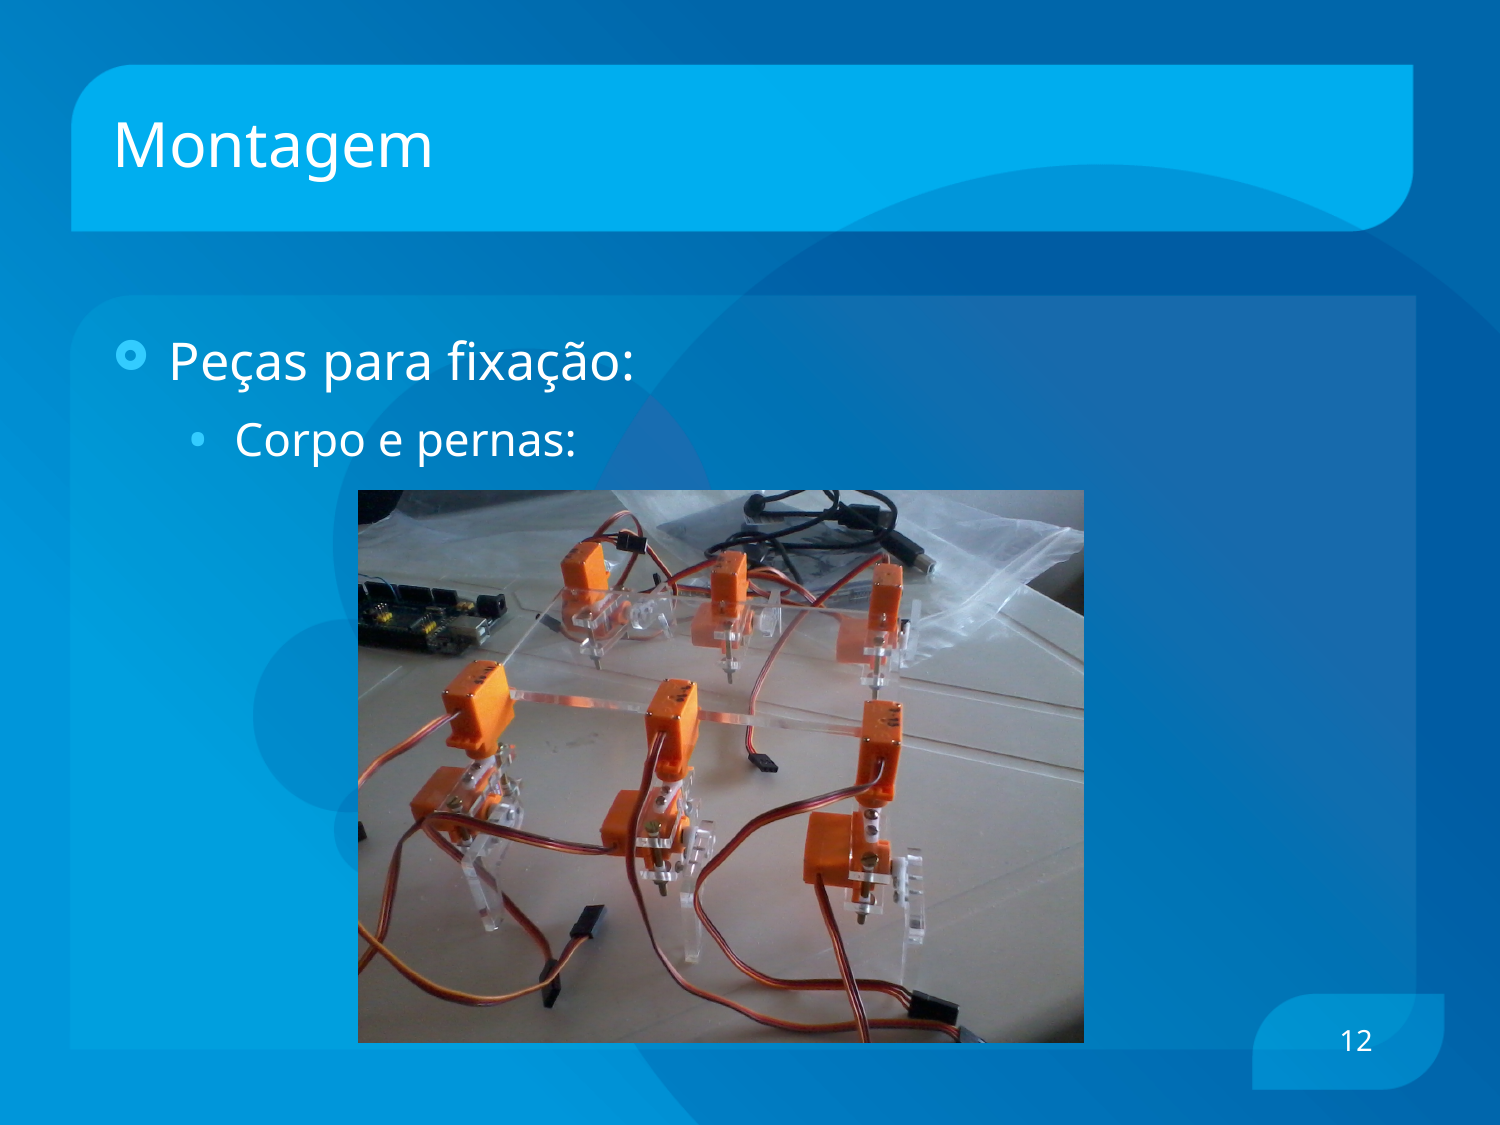

# Montagem
Peças para fixação:
Corpo e pernas:
12